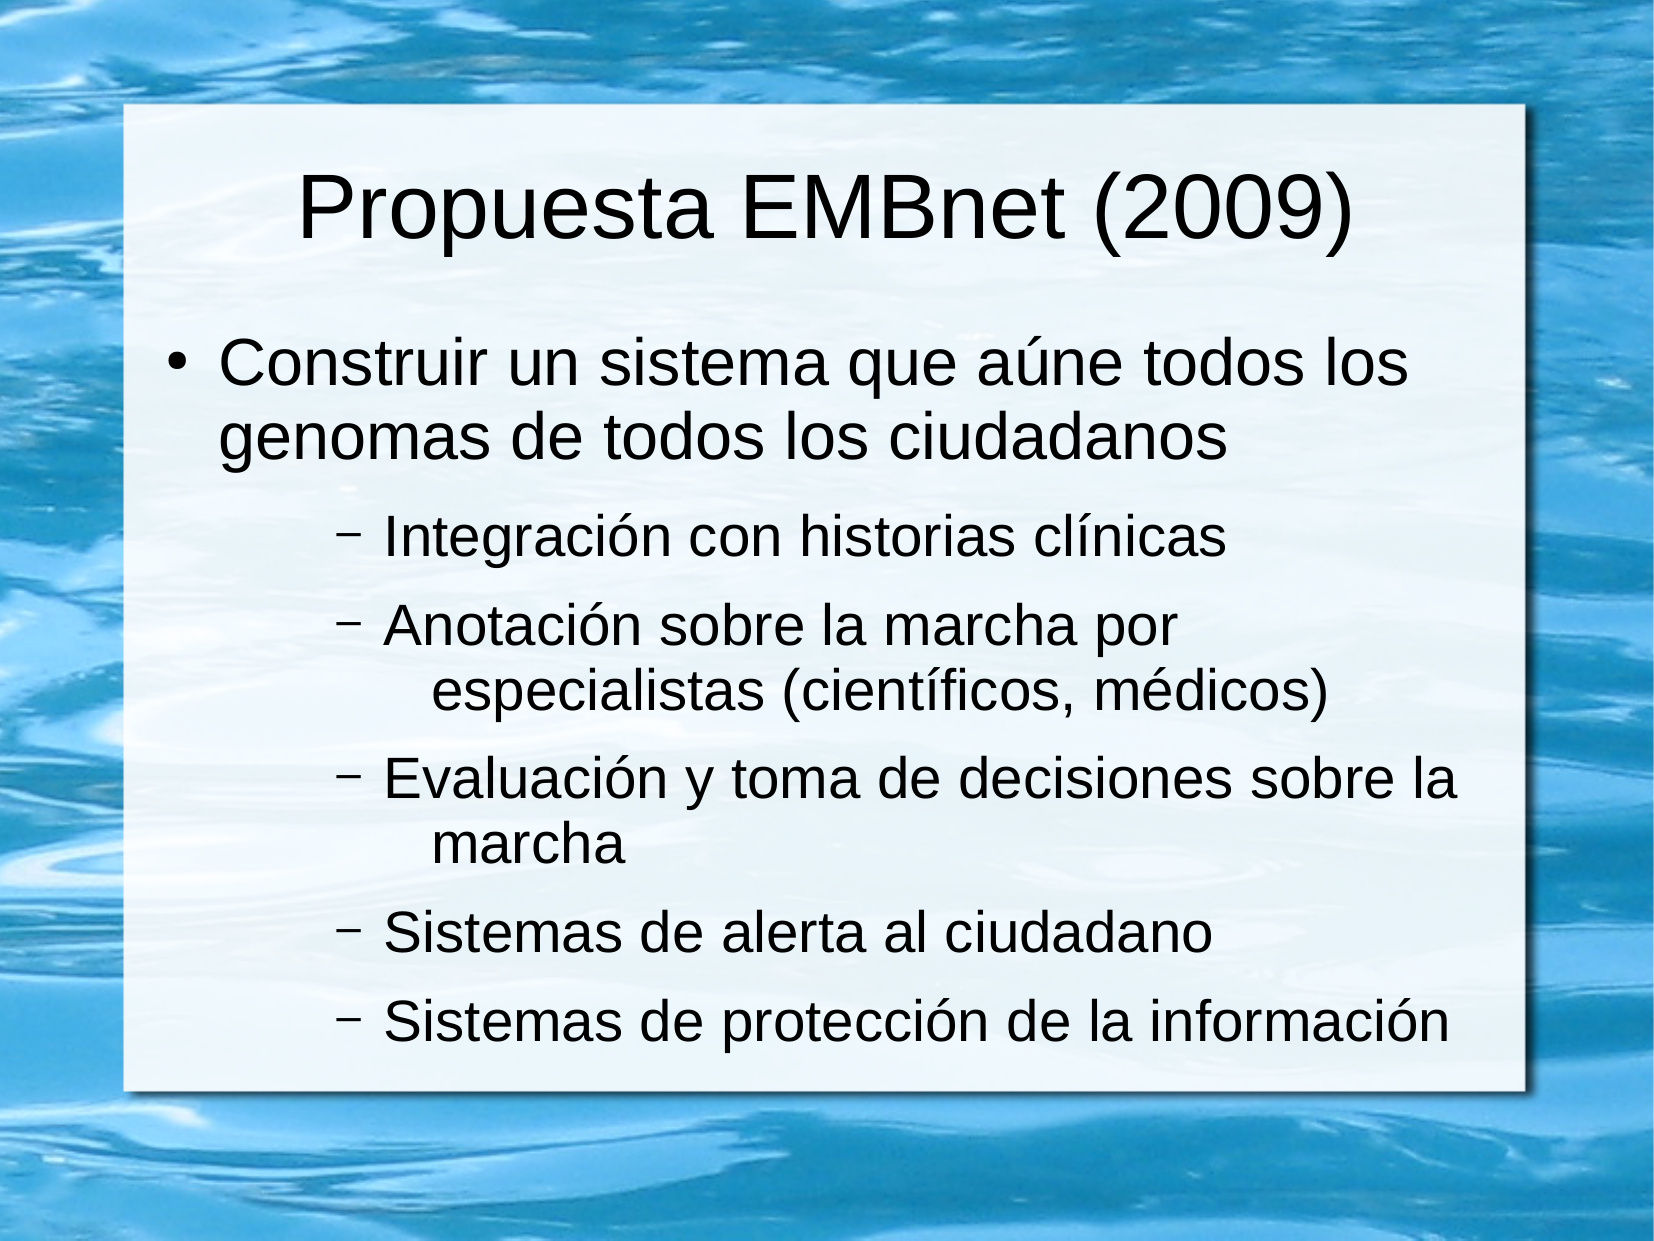

# Propuesta EMBnet (2009)
Construir un sistema que aúne todos los genomas de todos los ciudadanos
Integración con historias clínicas
Anotación sobre la marcha por especialistas (científicos, médicos)
Evaluación y toma de decisiones sobre la marcha
Sistemas de alerta al ciudadano
Sistemas de protección de la información